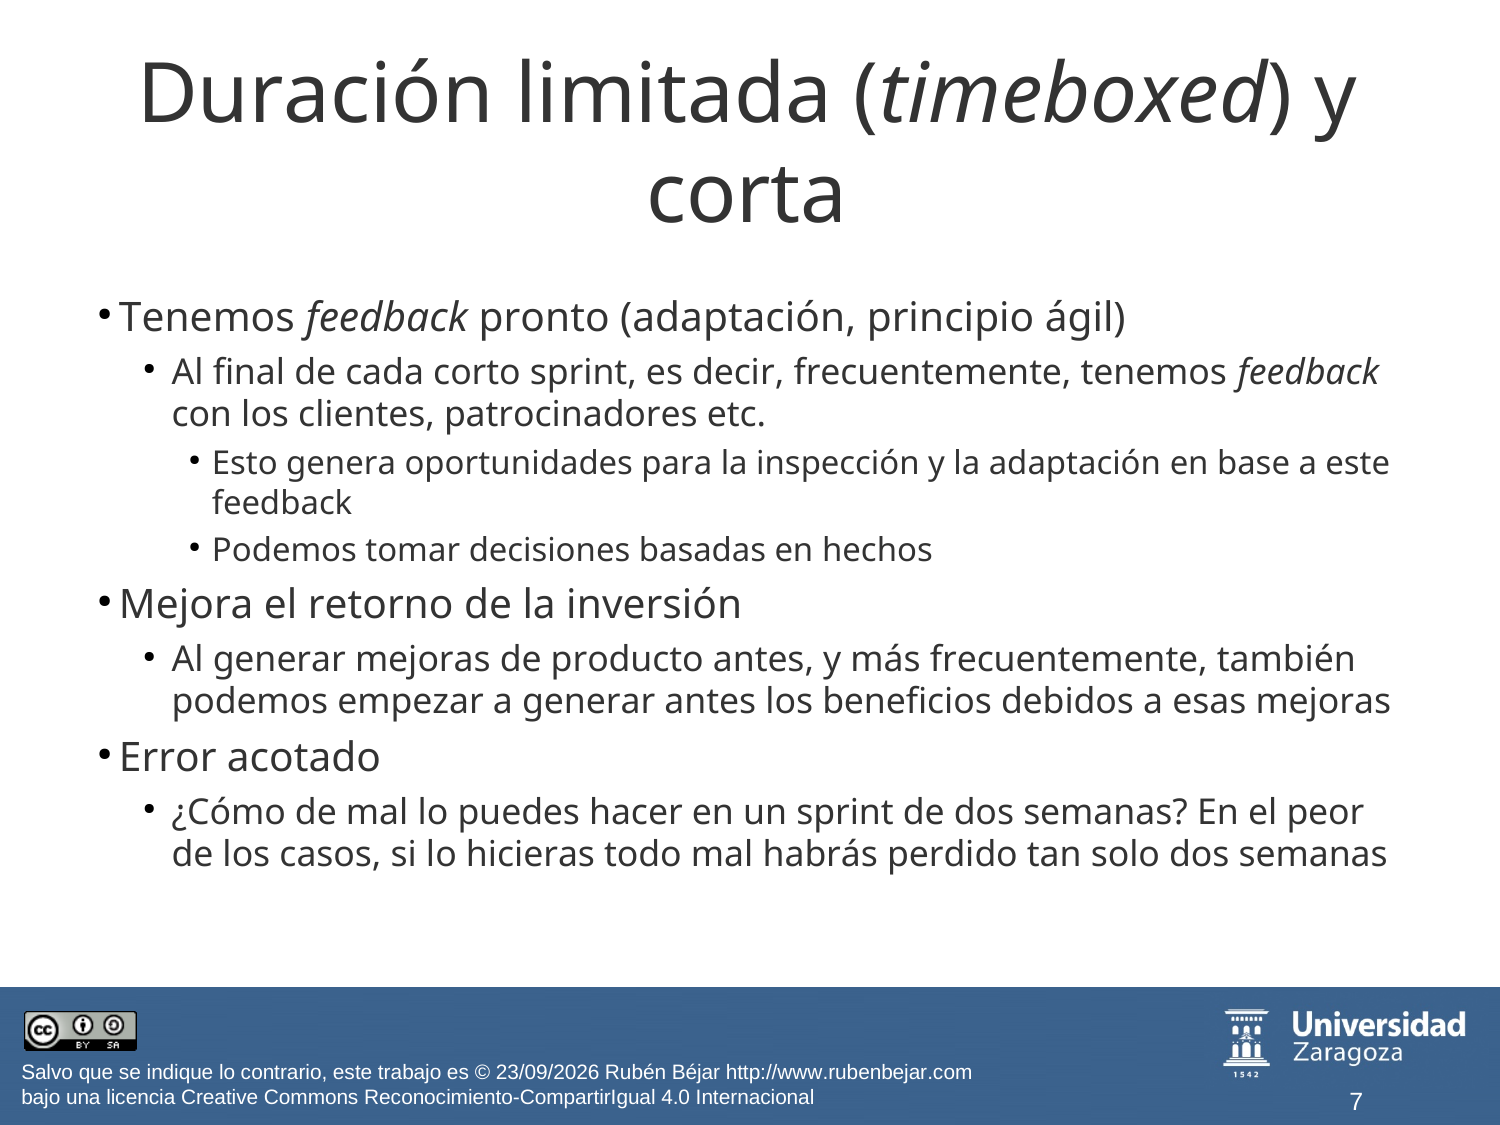

Duración limitada (timeboxed) y corta
# Tenemos feedback pronto (adaptación, principio ágil)
Al final de cada corto sprint, es decir, frecuentemente, tenemos feedback con los clientes, patrocinadores etc.
Esto genera oportunidades para la inspección y la adaptación en base a este feedback
Podemos tomar decisiones basadas en hechos
Mejora el retorno de la inversión
Al generar mejoras de producto antes, y más frecuentemente, también podemos empezar a generar antes los beneficios debidos a esas mejoras
Error acotado
¿Cómo de mal lo puedes hacer en un sprint de dos semanas? En el peor de los casos, si lo hicieras todo mal habrás perdido tan solo dos semanas